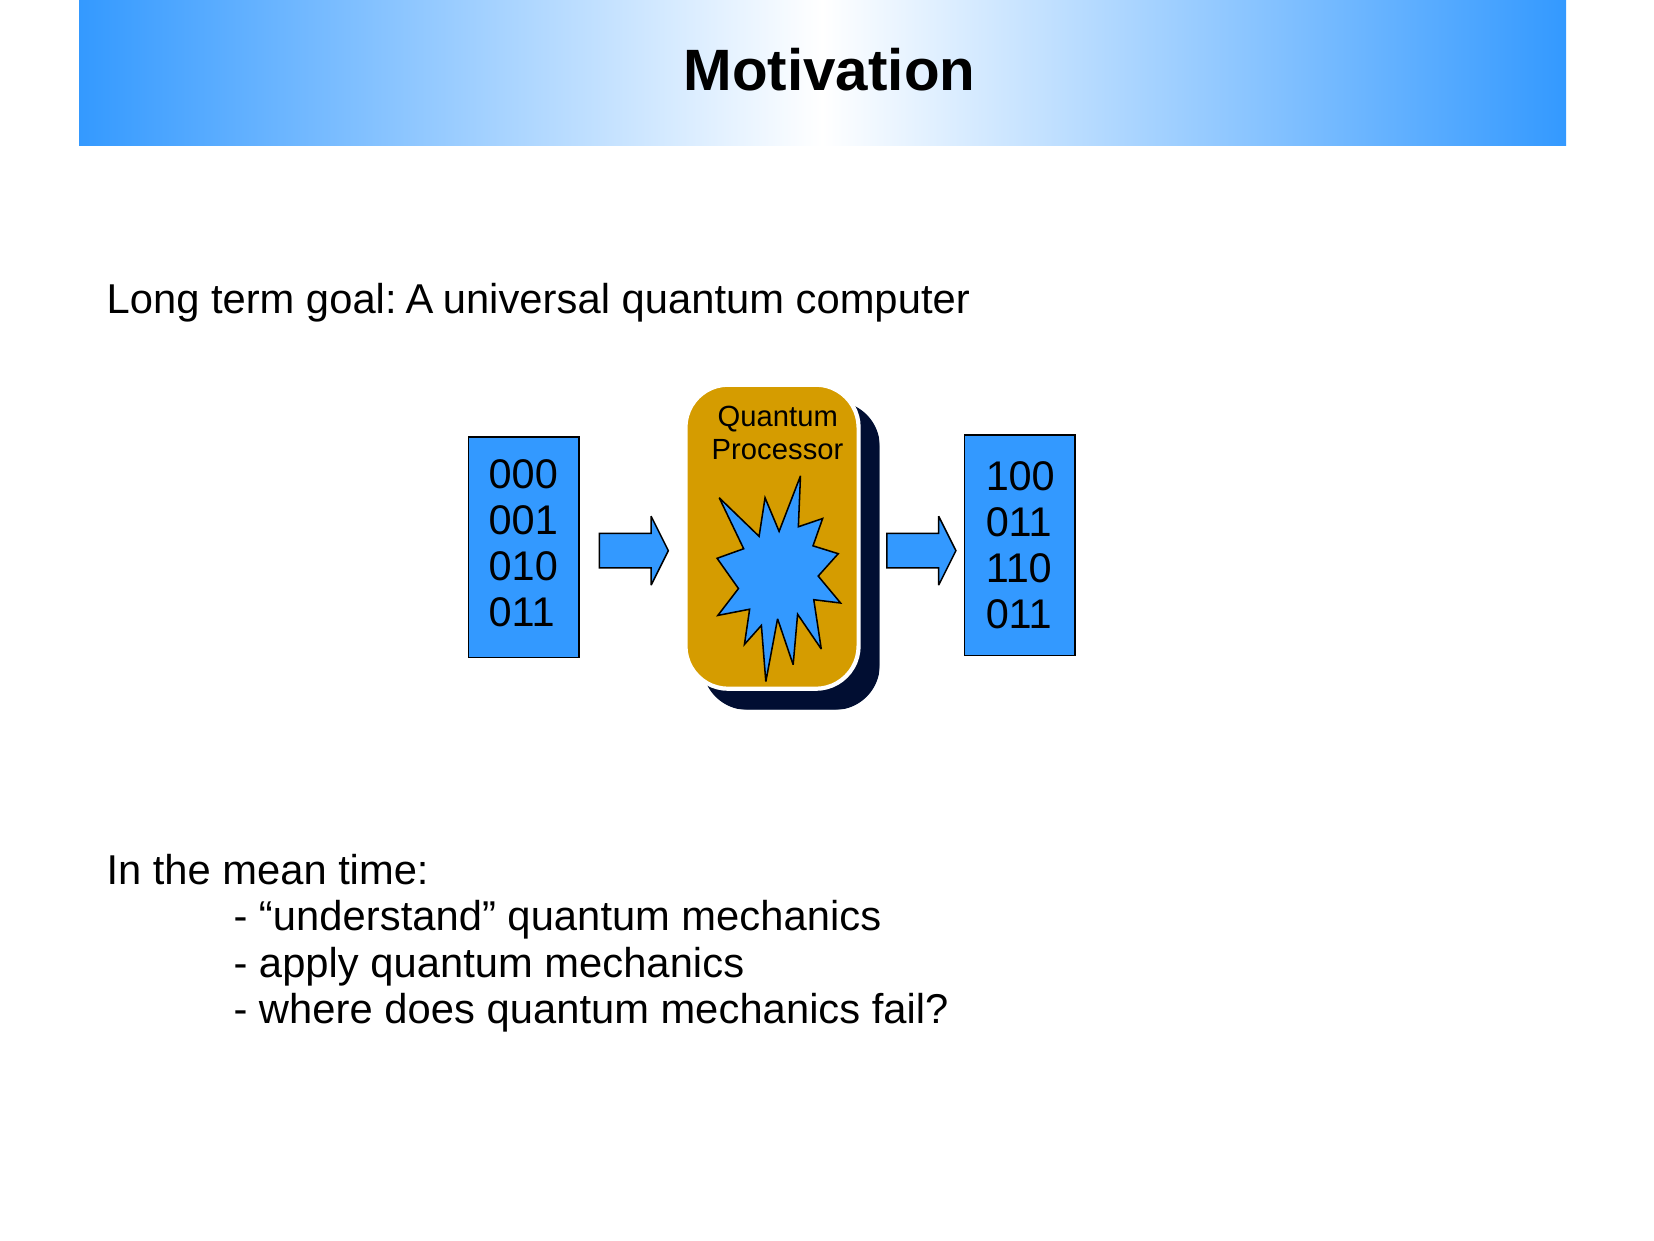

Motivation
 Long term goal: A universal quantum computer
Quantum
Processor
000
001
010
011
100
011
110
011
 In the mean time:
	- “understand” quantum mechanics
	- apply quantum mechanics
	- where does quantum mechanics fail?